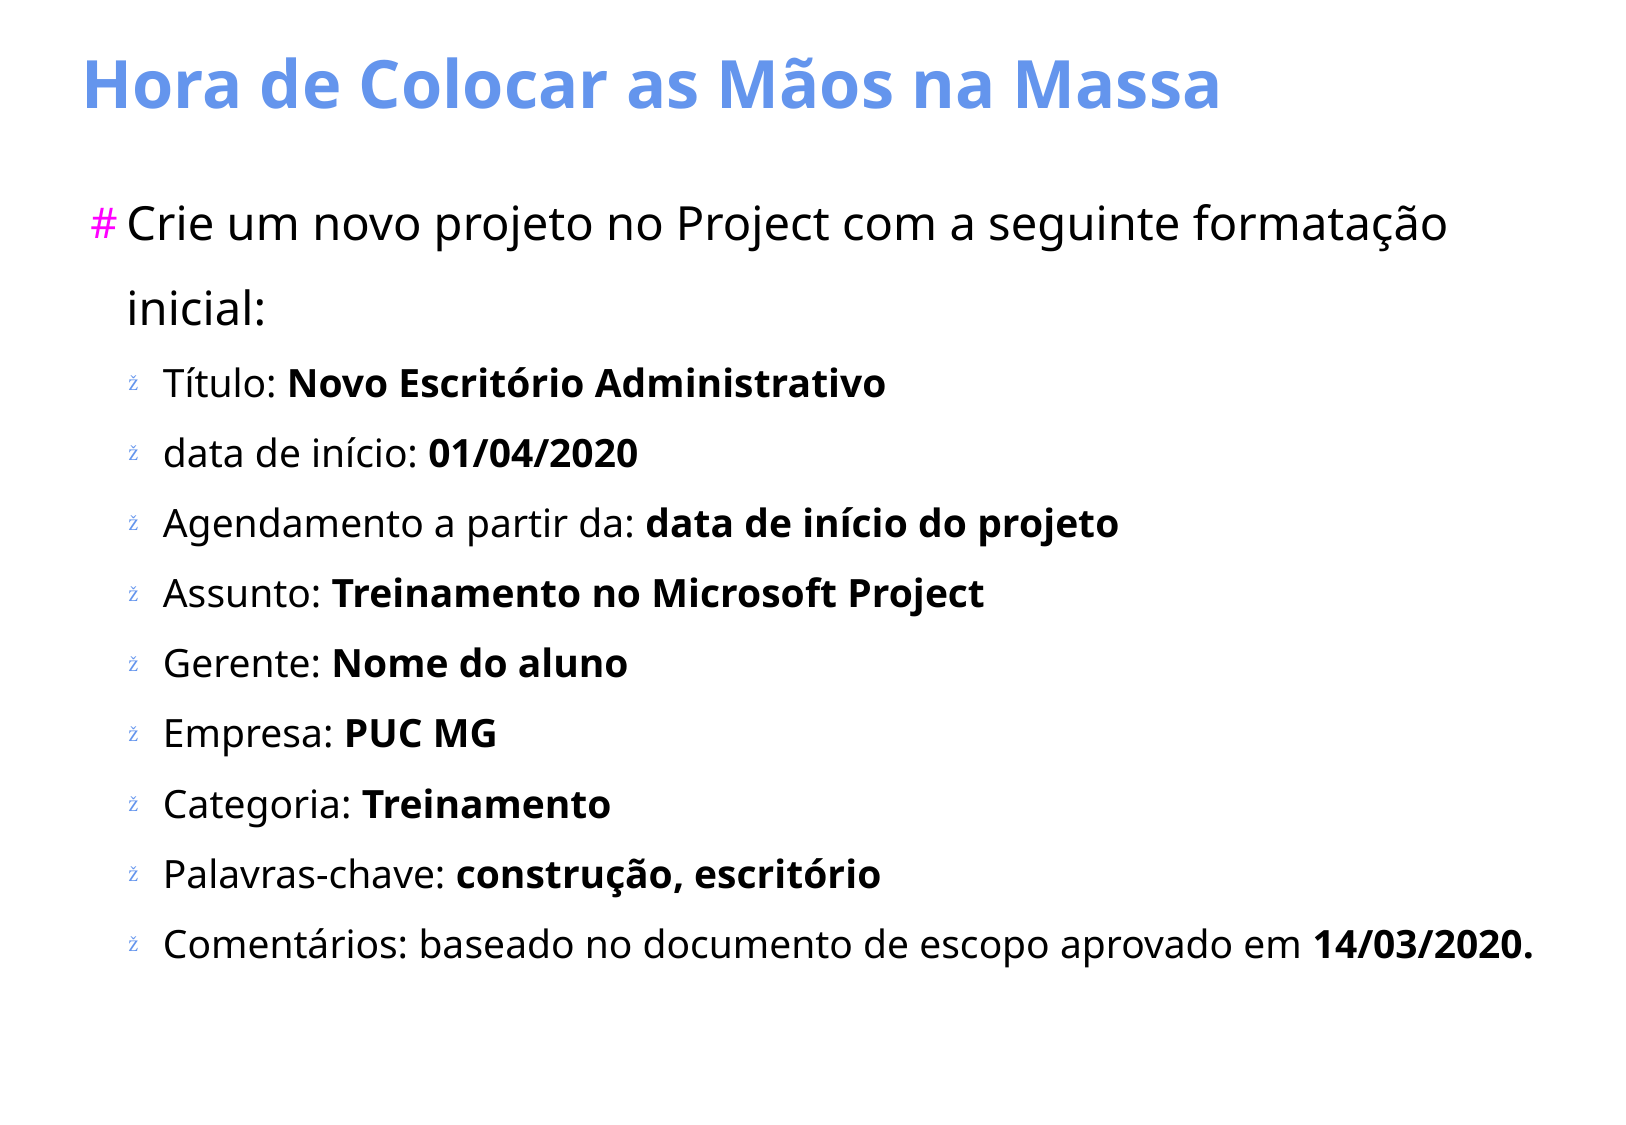

# Hora de Colocar as Mãos na Massa
Crie um novo projeto no Project com a seguinte formatação inicial:
Título: Novo Escritório Administrativo
data de início: 01/04/2020
Agendamento a partir da: data de início do projeto
Assunto: Treinamento no Microsoft Project
Gerente: Nome do aluno
Empresa: PUC MG
Categoria: Treinamento
Palavras-chave: construção, escritório
Comentários: baseado no documento de escopo aprovado em 14/03/2020.